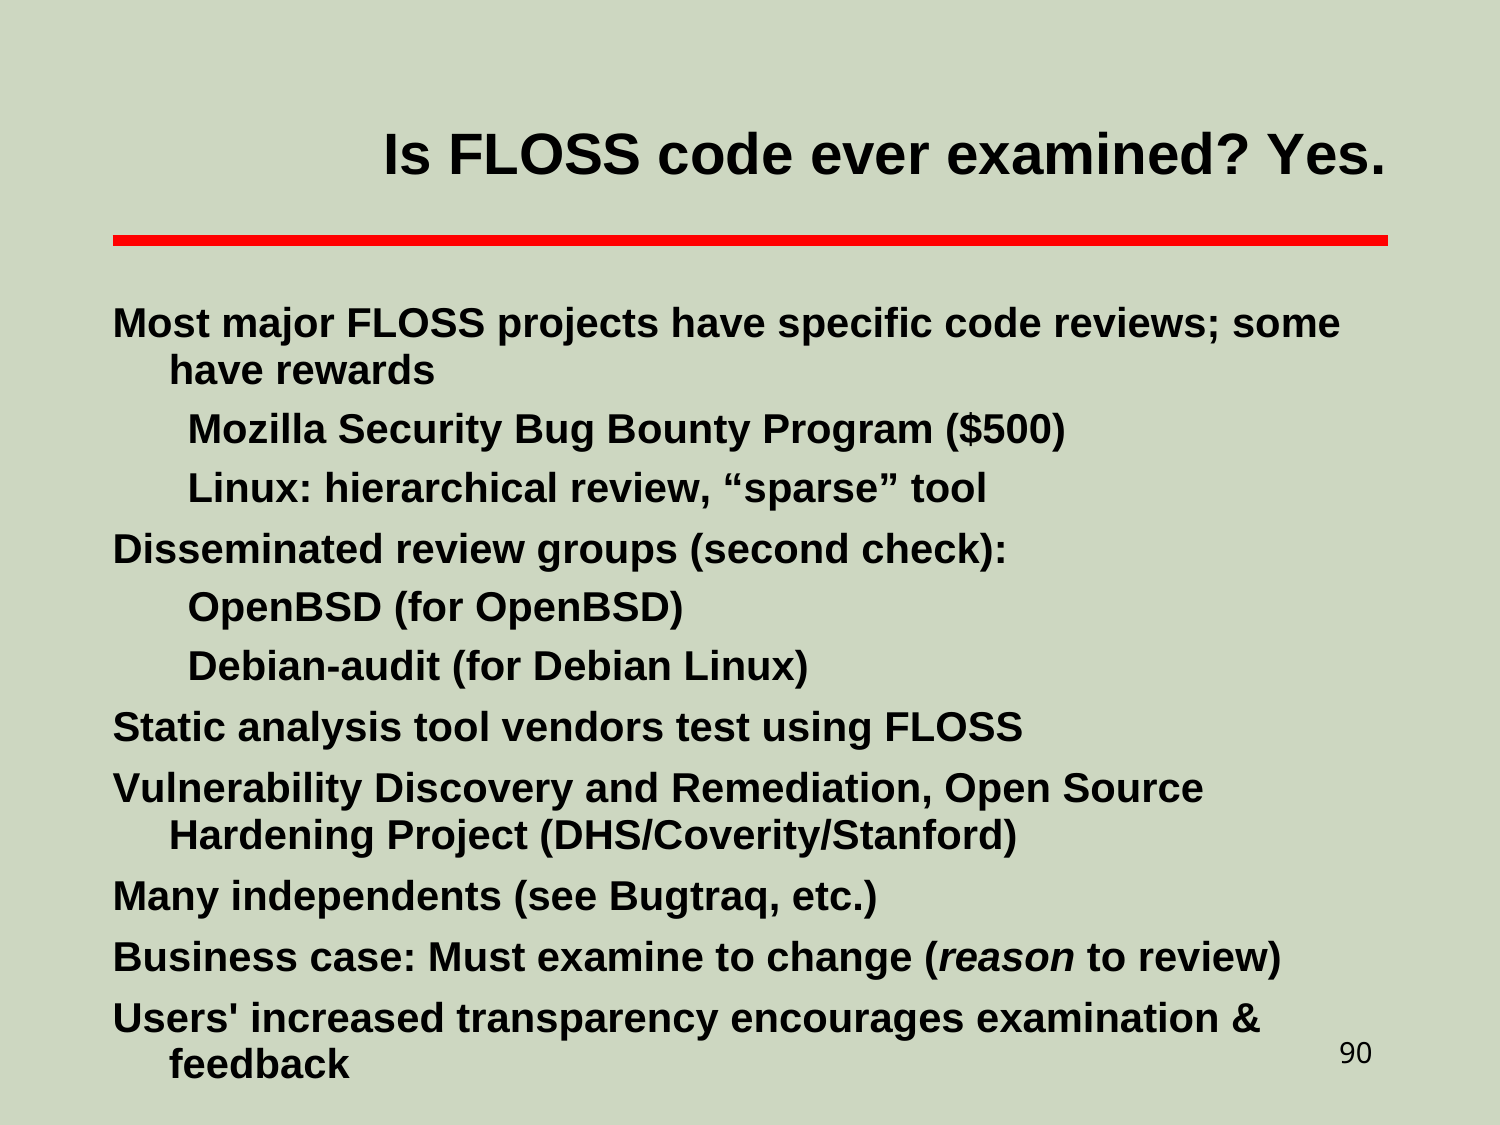

# Is FLOSS code ever examined? Yes.
Most major FLOSS projects have specific code reviews; some have rewards
Mozilla Security Bug Bounty Program ($500)
Linux: hierarchical review, “sparse” tool
Disseminated review groups (second check):
OpenBSD (for OpenBSD)
Debian-audit (for Debian Linux)
Static analysis tool vendors test using FLOSS
Vulnerability Discovery and Remediation, Open Source Hardening Project (DHS/Coverity/Stanford)
Many independents (see Bugtraq, etc.)
Business case: Must examine to change (reason to review)
Users' increased transparency encourages examination & feedback